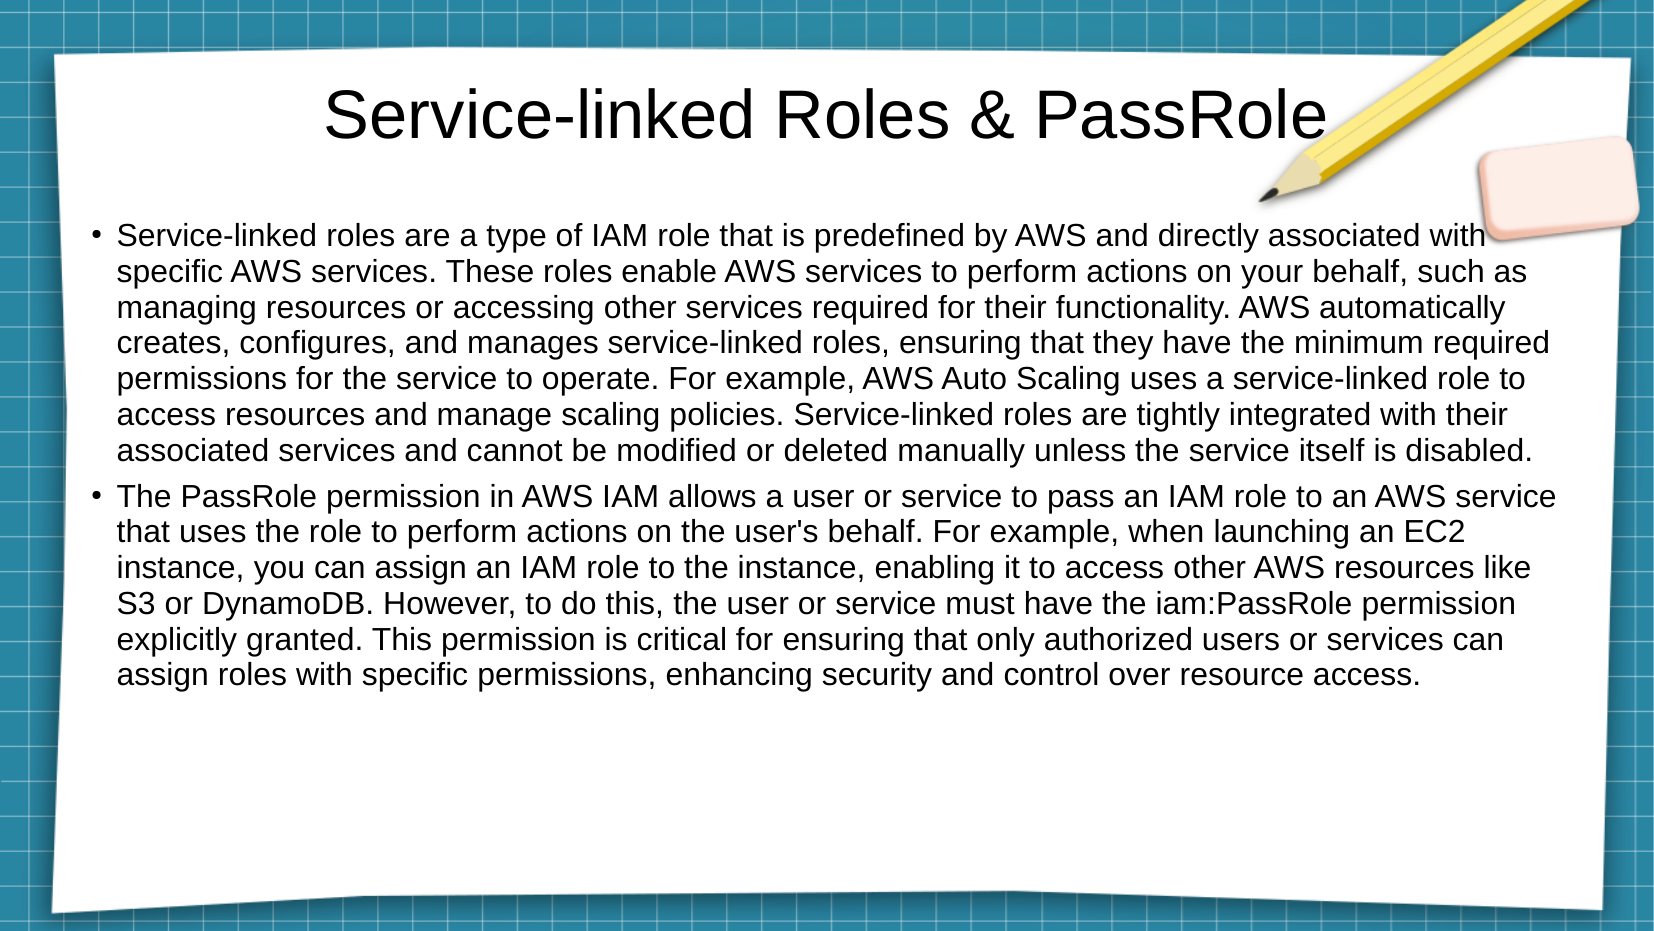

# Service-linked Roles & PassRole
Service-linked roles are a type of IAM role that is predefined by AWS and directly associated with specific AWS services. These roles enable AWS services to perform actions on your behalf, such as managing resources or accessing other services required for their functionality. AWS automatically creates, configures, and manages service-linked roles, ensuring that they have the minimum required permissions for the service to operate. For example, AWS Auto Scaling uses a service-linked role to access resources and manage scaling policies. Service-linked roles are tightly integrated with their associated services and cannot be modified or deleted manually unless the service itself is disabled.
The PassRole permission in AWS IAM allows a user or service to pass an IAM role to an AWS service that uses the role to perform actions on the user's behalf. For example, when launching an EC2 instance, you can assign an IAM role to the instance, enabling it to access other AWS resources like S3 or DynamoDB. However, to do this, the user or service must have the iam:PassRole permission explicitly granted. This permission is critical for ensuring that only authorized users or services can assign roles with specific permissions, enhancing security and control over resource access.